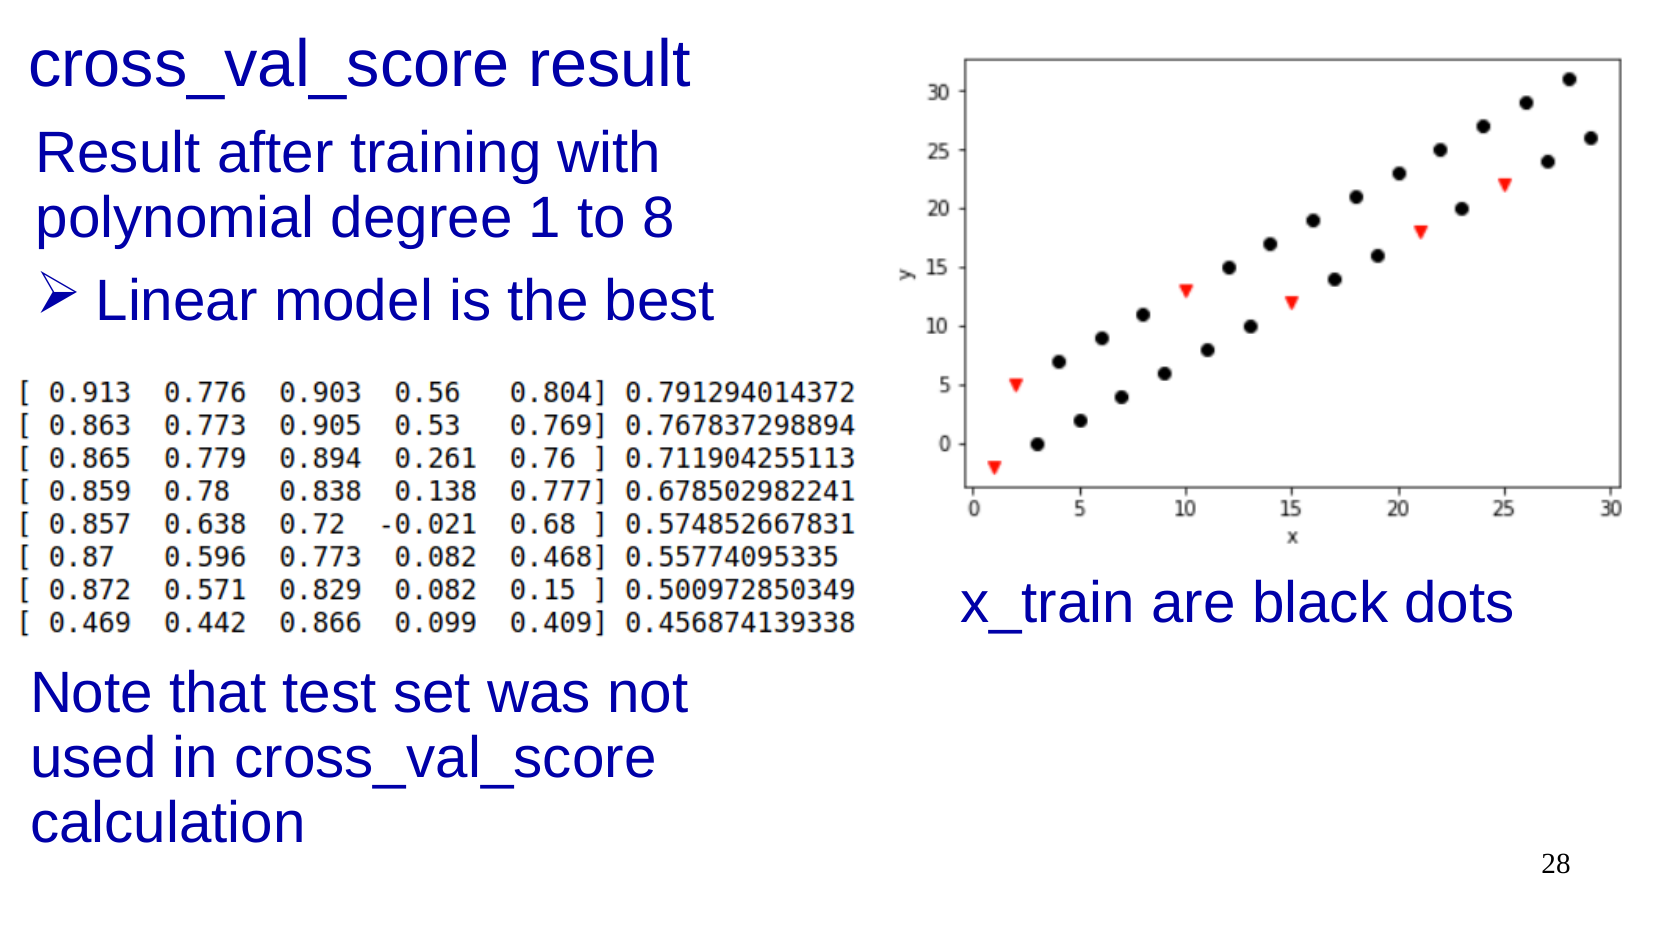

# cross_val_score result
Result after training with polynomial degree 1 to 8
Linear model is the best
x_train are black dots
Note that test set was not used in cross_val_score calculation
28